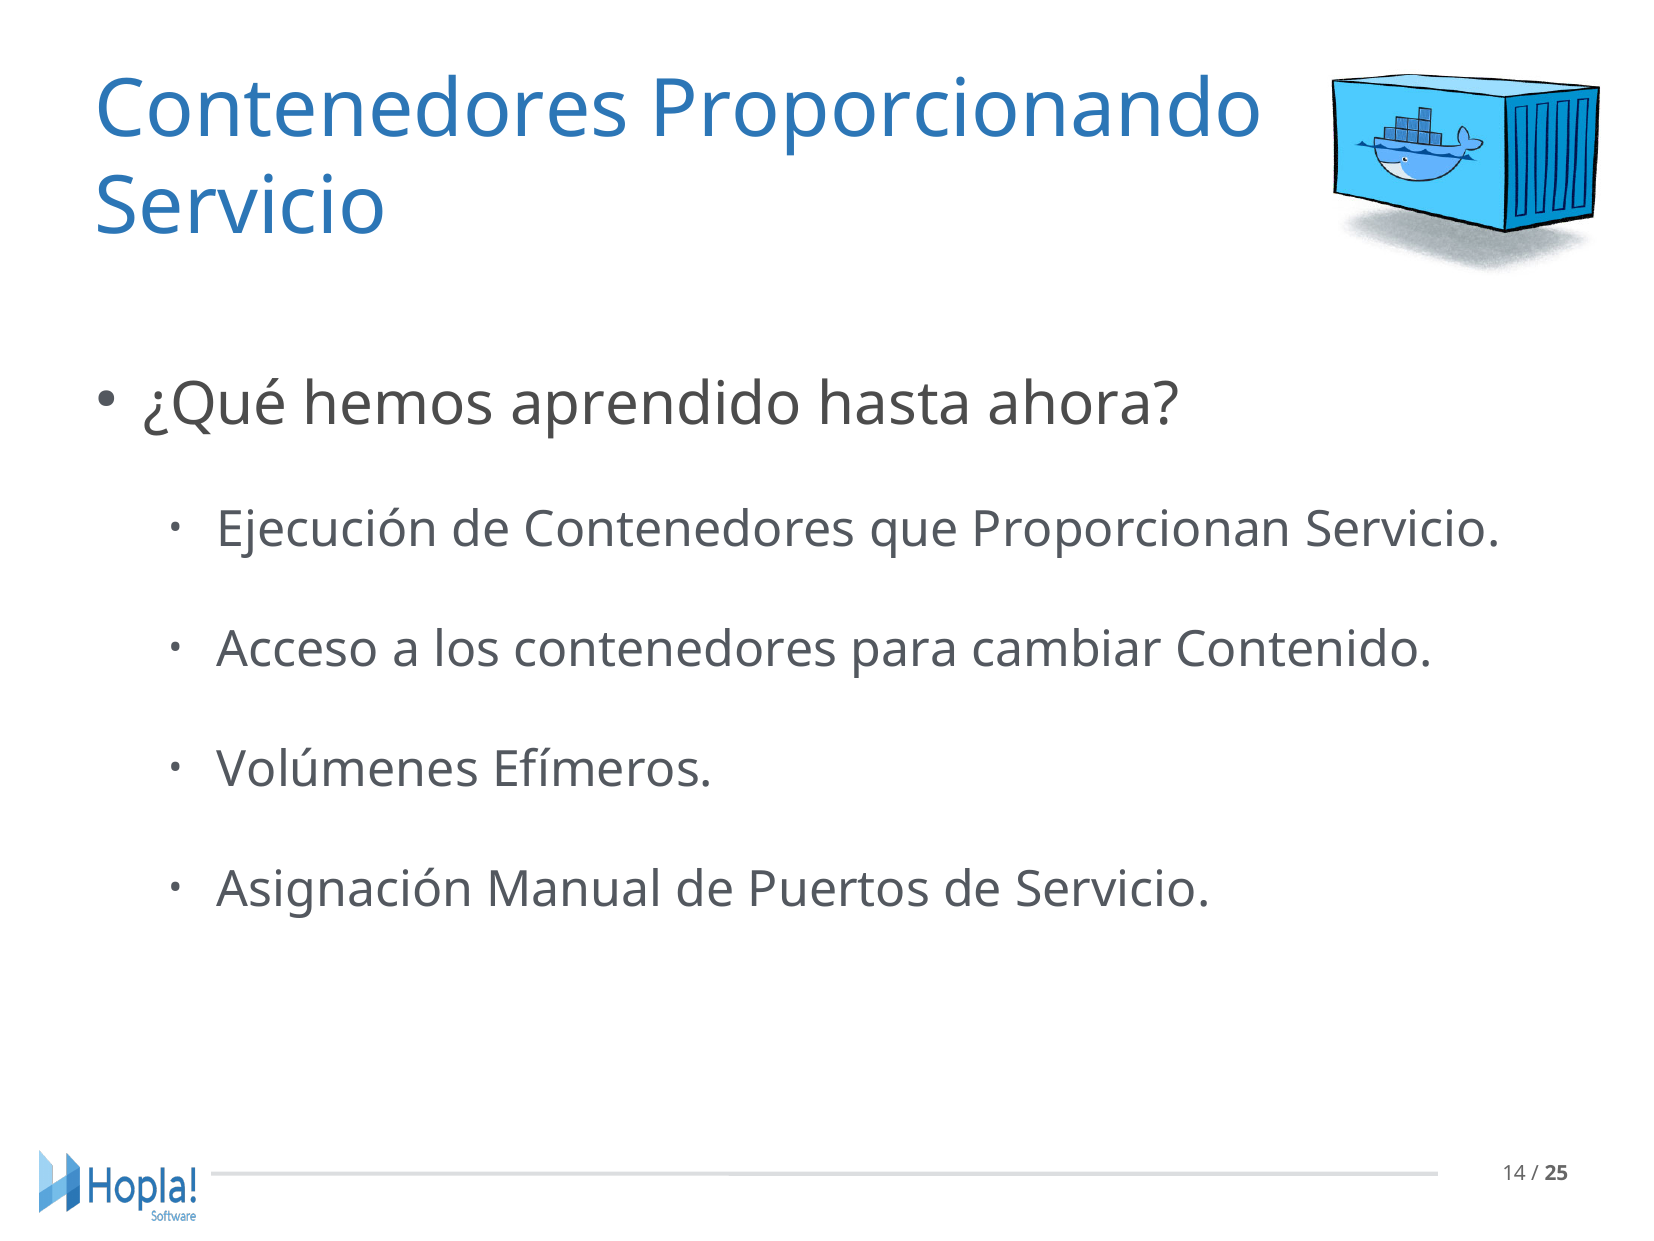

# Contenedores Proporcionando Servicio
¿Qué hemos aprendido hasta ahora?
Ejecución de Contenedores que Proporcionan Servicio.
Acceso a los contenedores para cambiar Contenido.
Volúmenes Efímeros.
Asignación Manual de Puertos de Servicio.
14